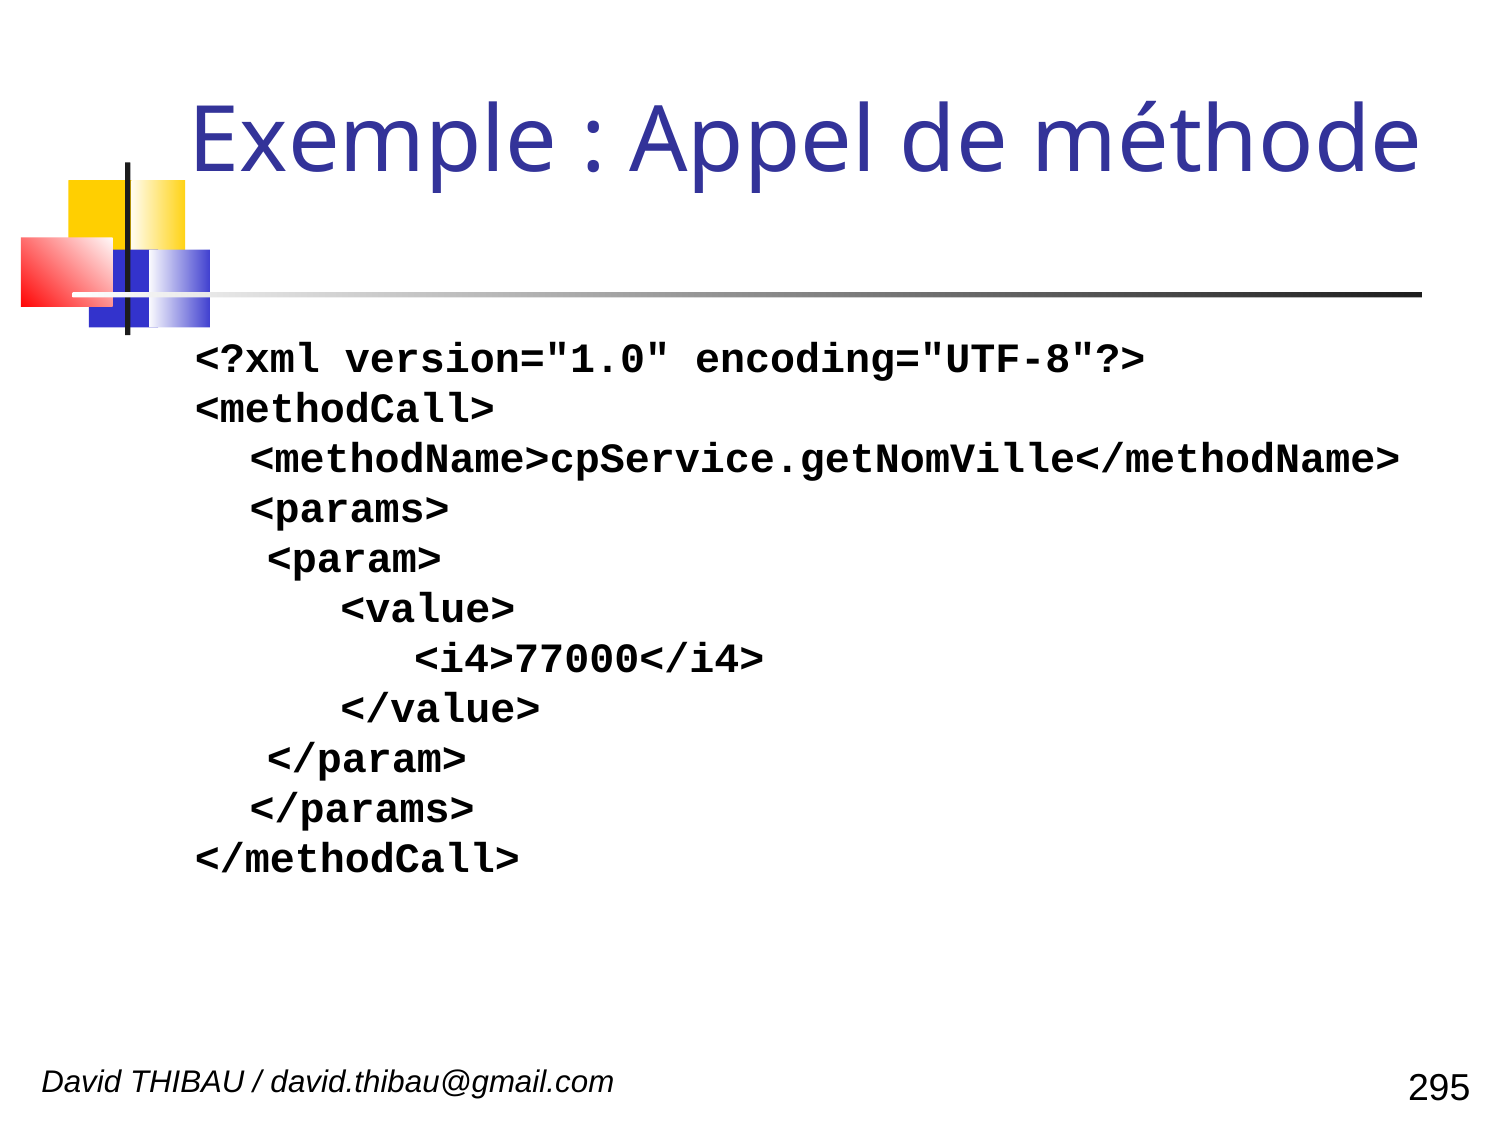

# Exemple : Appel de méthode
<?xml version="1.0" encoding="UTF-8"?>
<methodCall>
	<methodName>cpService.getNomVille</methodName>
	<params>
		<param>
			<value>
				<i4>77000</i4>
			</value>
		</param>
	</params>
</methodCall>